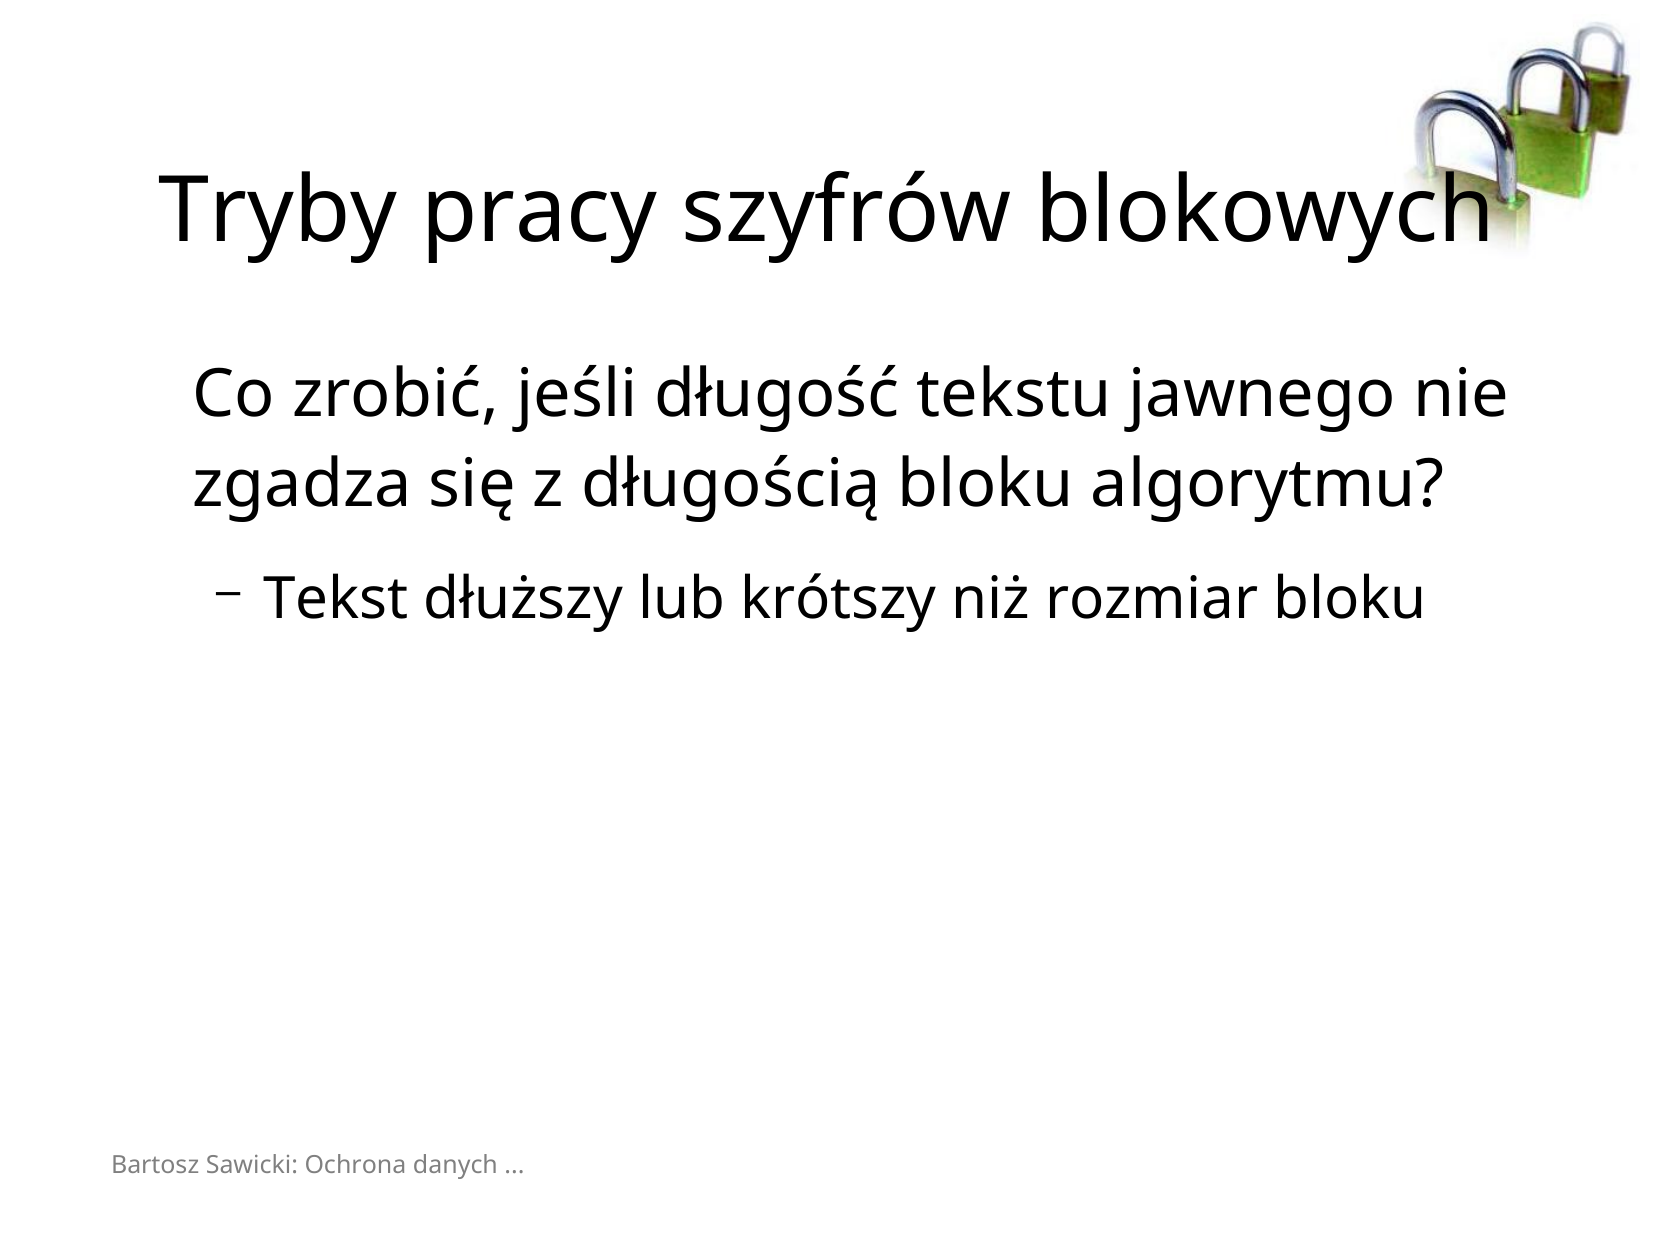

# Tryby pracy szyfrów blokowych
Co zrobić, jeśli długość tekstu jawnego nie zgadza się z długością bloku algorytmu?
Tekst dłuższy lub krótszy niż rozmiar bloku